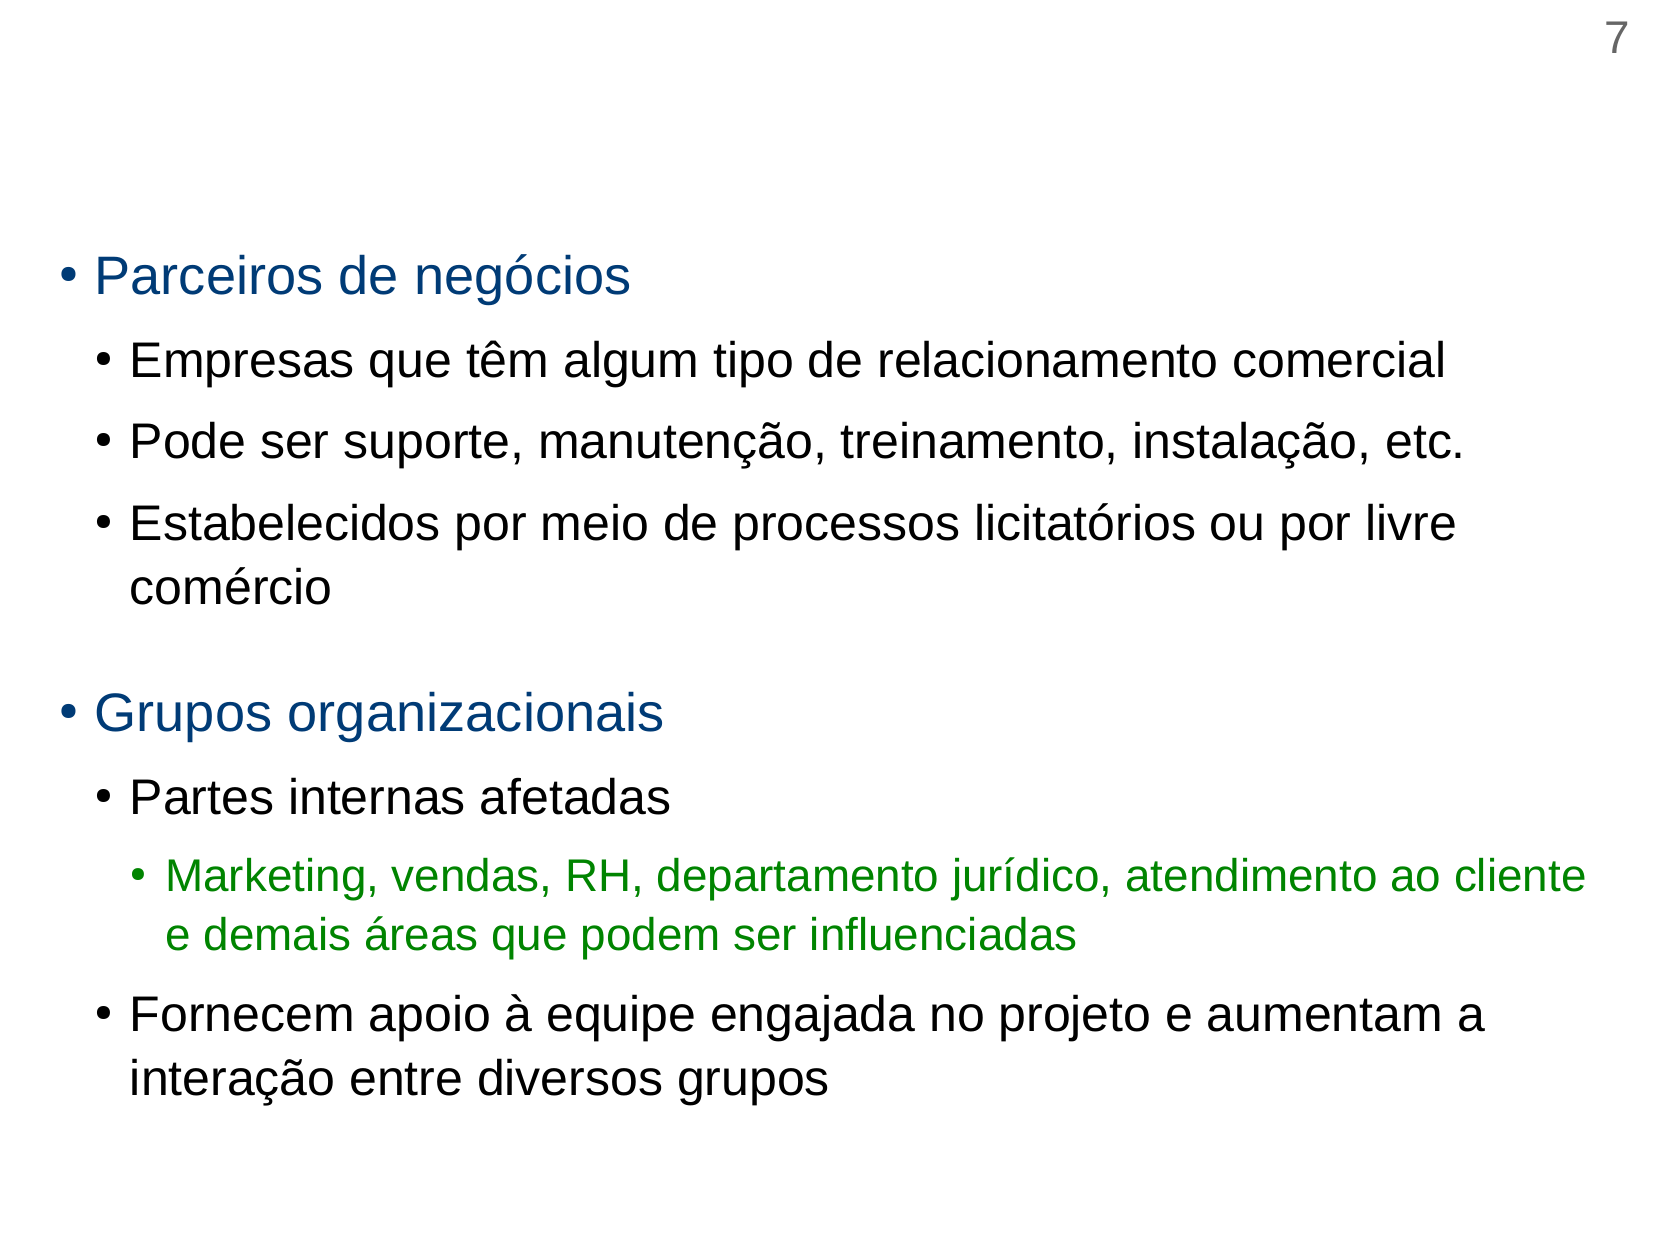

7
#
Parceiros de negócios
Empresas que têm algum tipo de relacionamento comercial
Pode ser suporte, manutenção, treinamento, instalação, etc.
Estabelecidos por meio de processos licitatórios ou por livre comércio
Grupos organizacionais
Partes internas afetadas
Marketing, vendas, RH, departamento jurídico, atendimento ao cliente e demais áreas que podem ser influenciadas
Fornecem apoio à equipe engajada no projeto e aumentam a interação entre diversos grupos